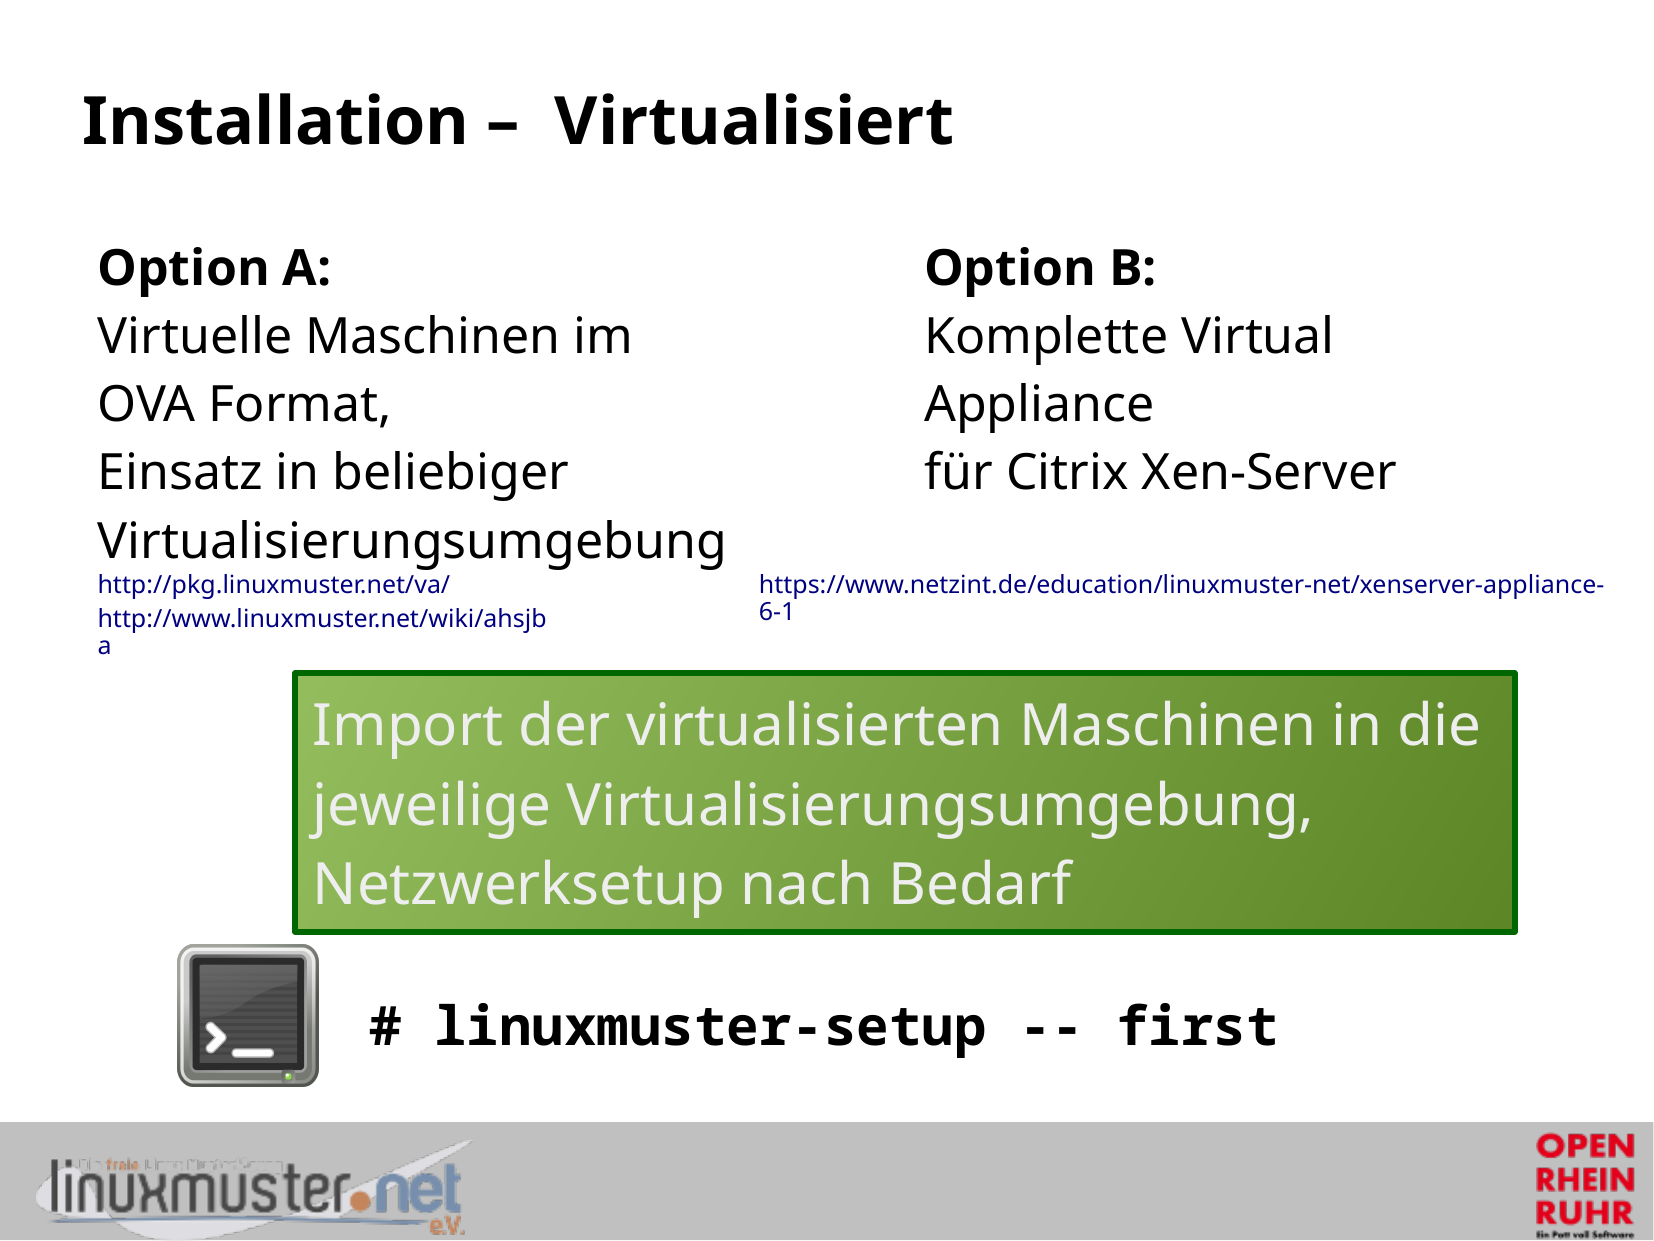

# Installation – Virtualisiert
Option A:
Virtuelle Maschinen im OVA Format,
Einsatz in beliebiger Virtualisierungsumgebung
Option B:
Komplette Virtual Appliance
für Citrix Xen-Server
https://www.netzint.de/education/linuxmuster-net/xenserver-appliance-6-1
http://pkg.linuxmuster.net/va/
http://www.linuxmuster.net/wiki/ahsjba
Import der virtualisierten Maschinen in die
jeweilige Virtualisierungsumgebung,
Netzwerksetup nach Bedarf
# linuxmuster-setup -- first